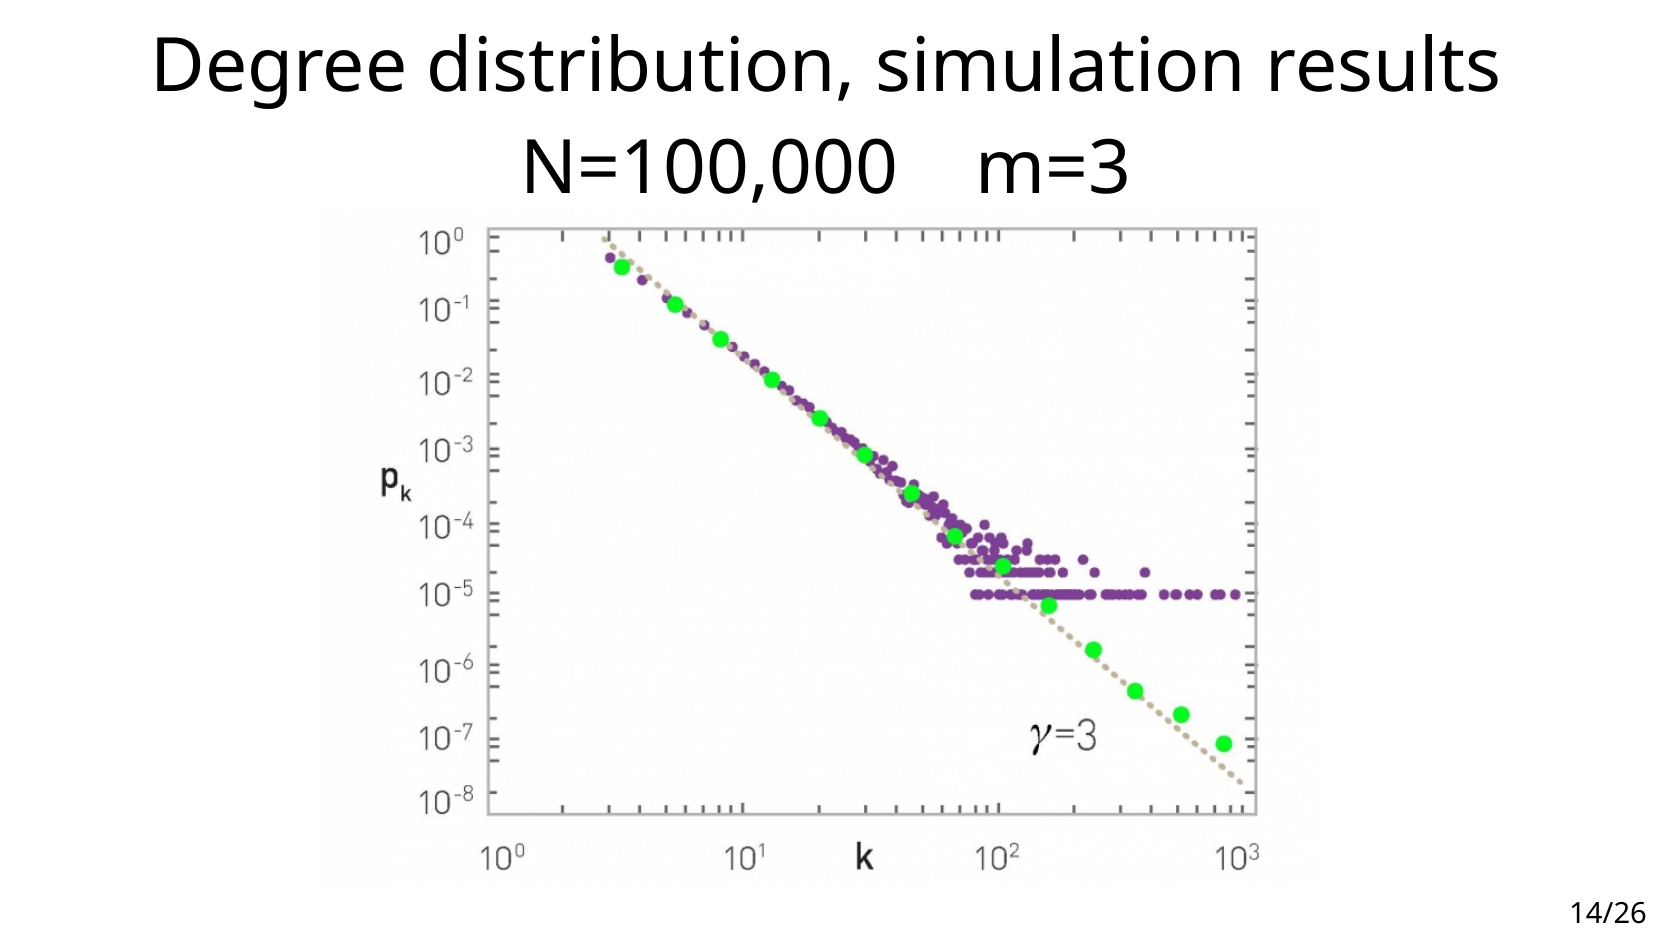

# Degree distribution, simulation results N=100,000 m=3
14